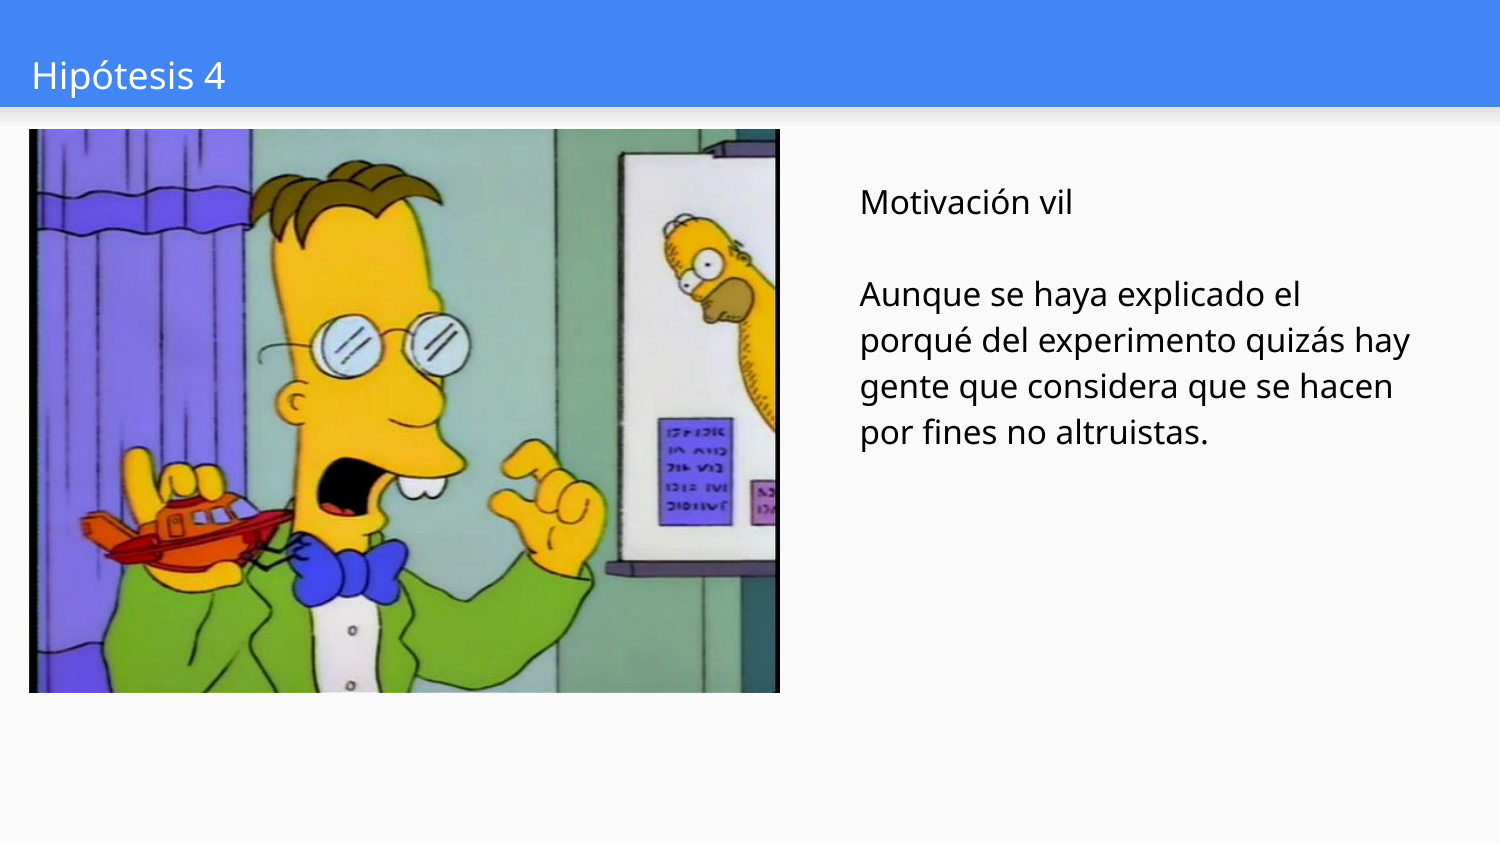

# Hipótesis 4
Motivación vil
Aunque se haya explicado el porqué del experimento quizás hay gente que considera que se hacen por fines no altruistas.